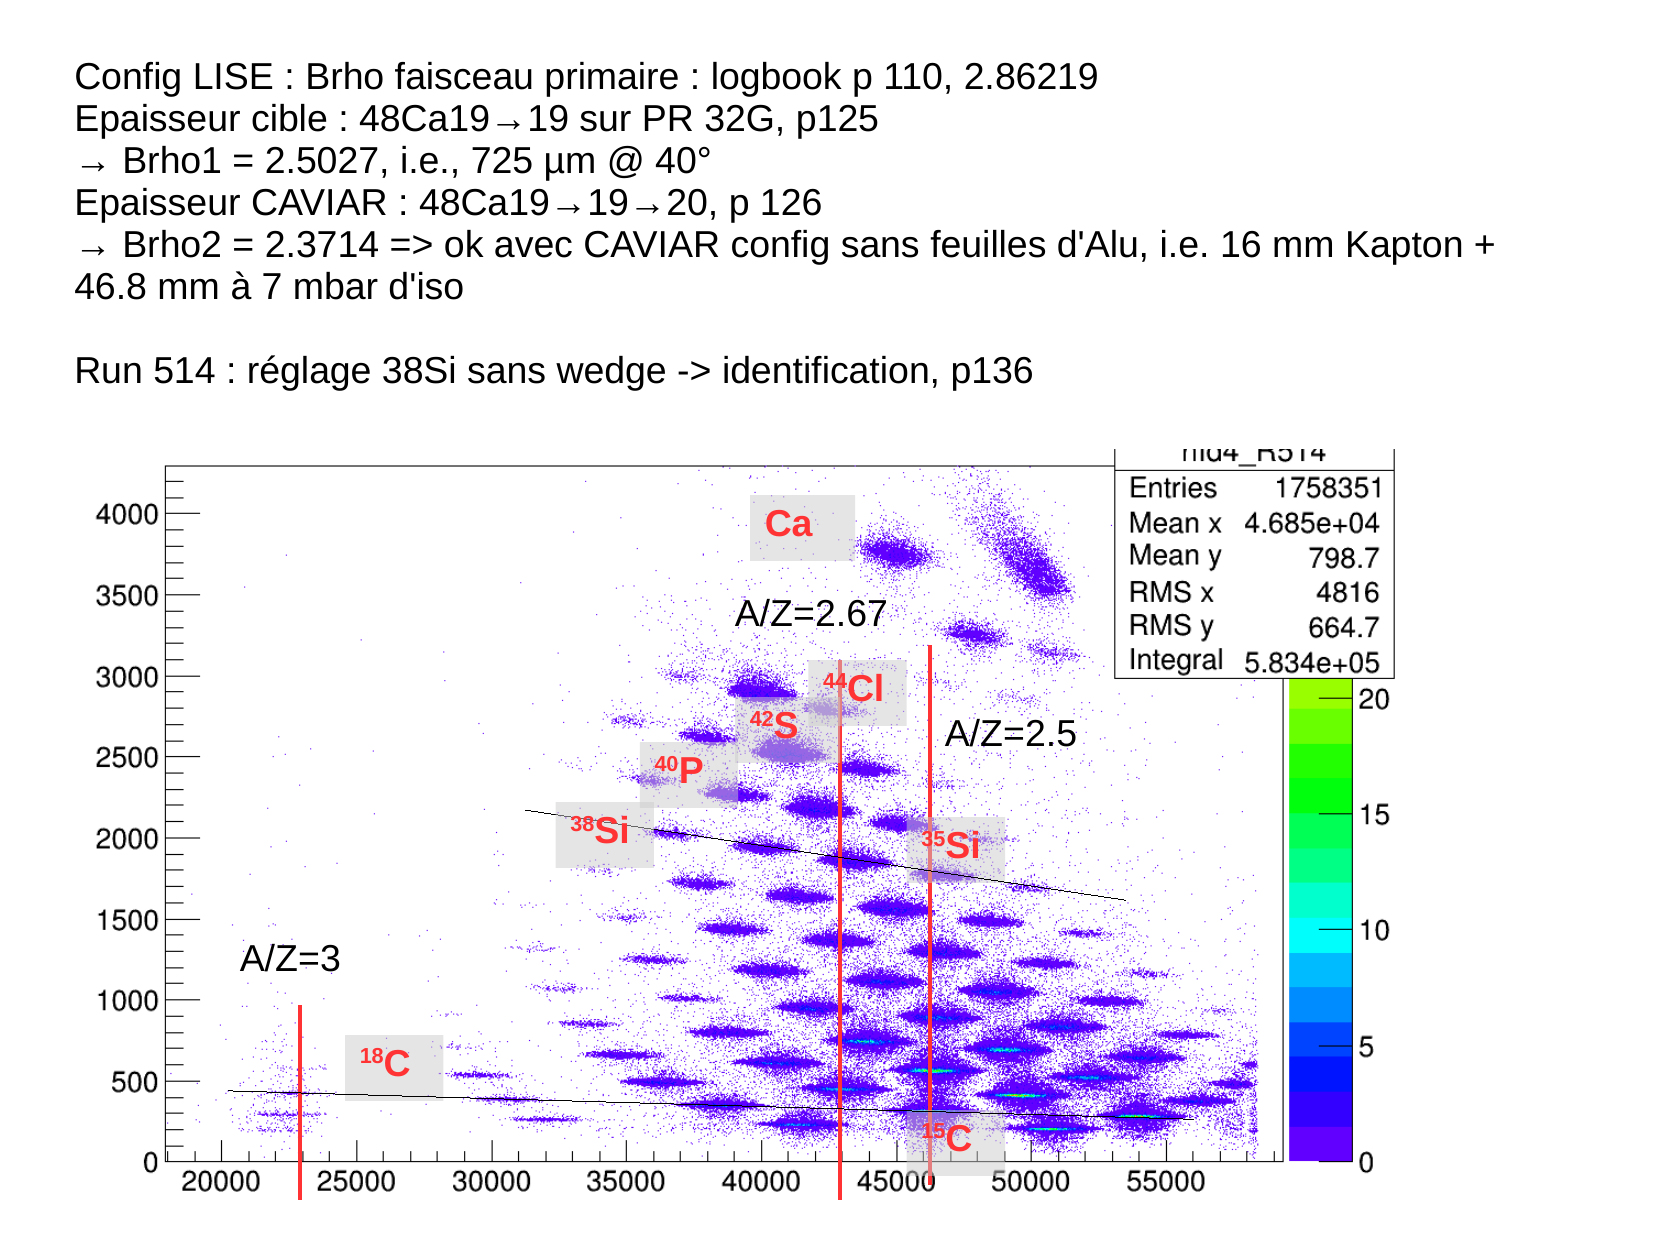

Config LISE : Brho faisceau primaire : logbook p 110, 2.86219
Epaisseur cible : 48Ca19→19 sur PR 32G, p125
→ Brho1 = 2.5027, i.e., 725 µm @ 40°
Epaisseur CAVIAR : 48Ca19→19→20, p 126
→ Brho2 = 2.3714 => ok avec CAVIAR config sans feuilles d'Alu, i.e. 16 mm Kapton + 46.8 mm à 7 mbar d'iso
Run 514 : réglage 38Si sans wedge -> identification, p136
Ca
A/Z=2.67
44Cl
42S
A/Z=2.5
40P
38Si
35Si
A/Z=3
18C
15C